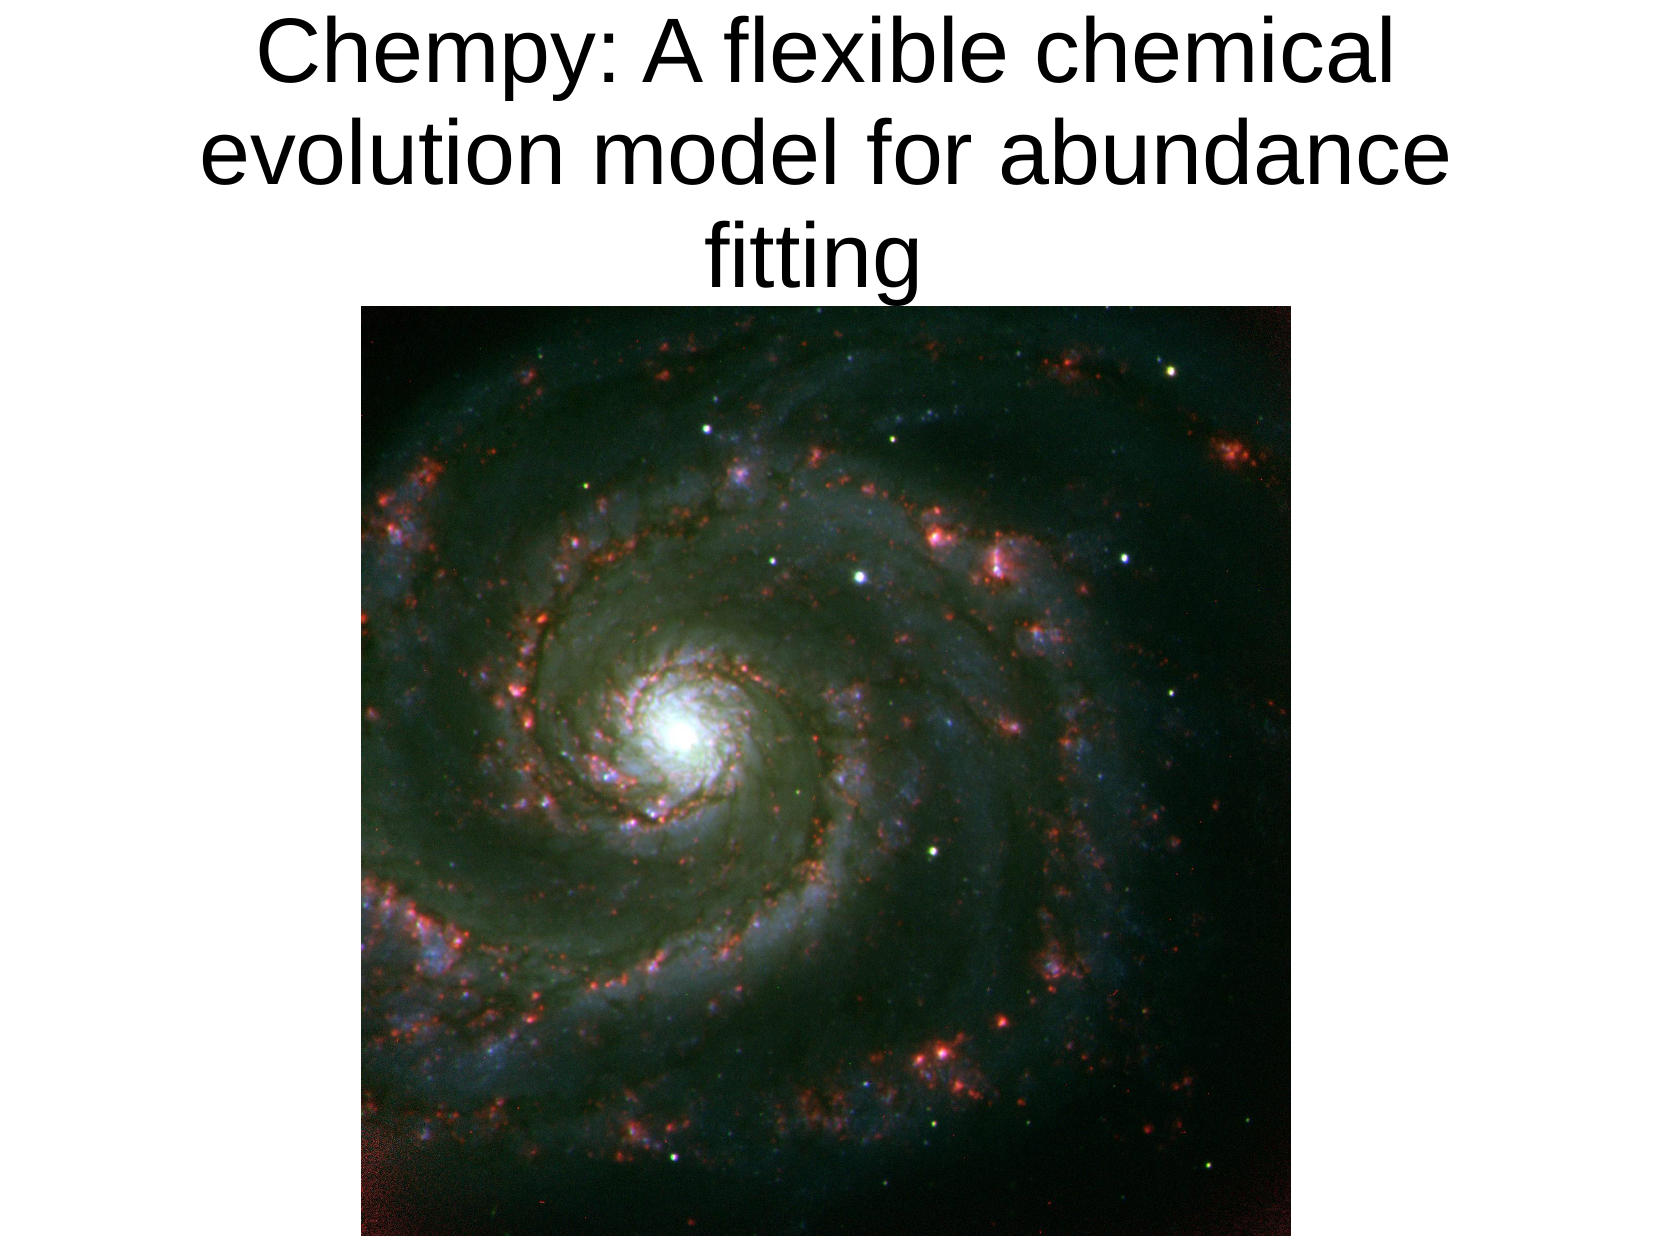

# Chempy: A flexible chemical evolution model for abundance fitting